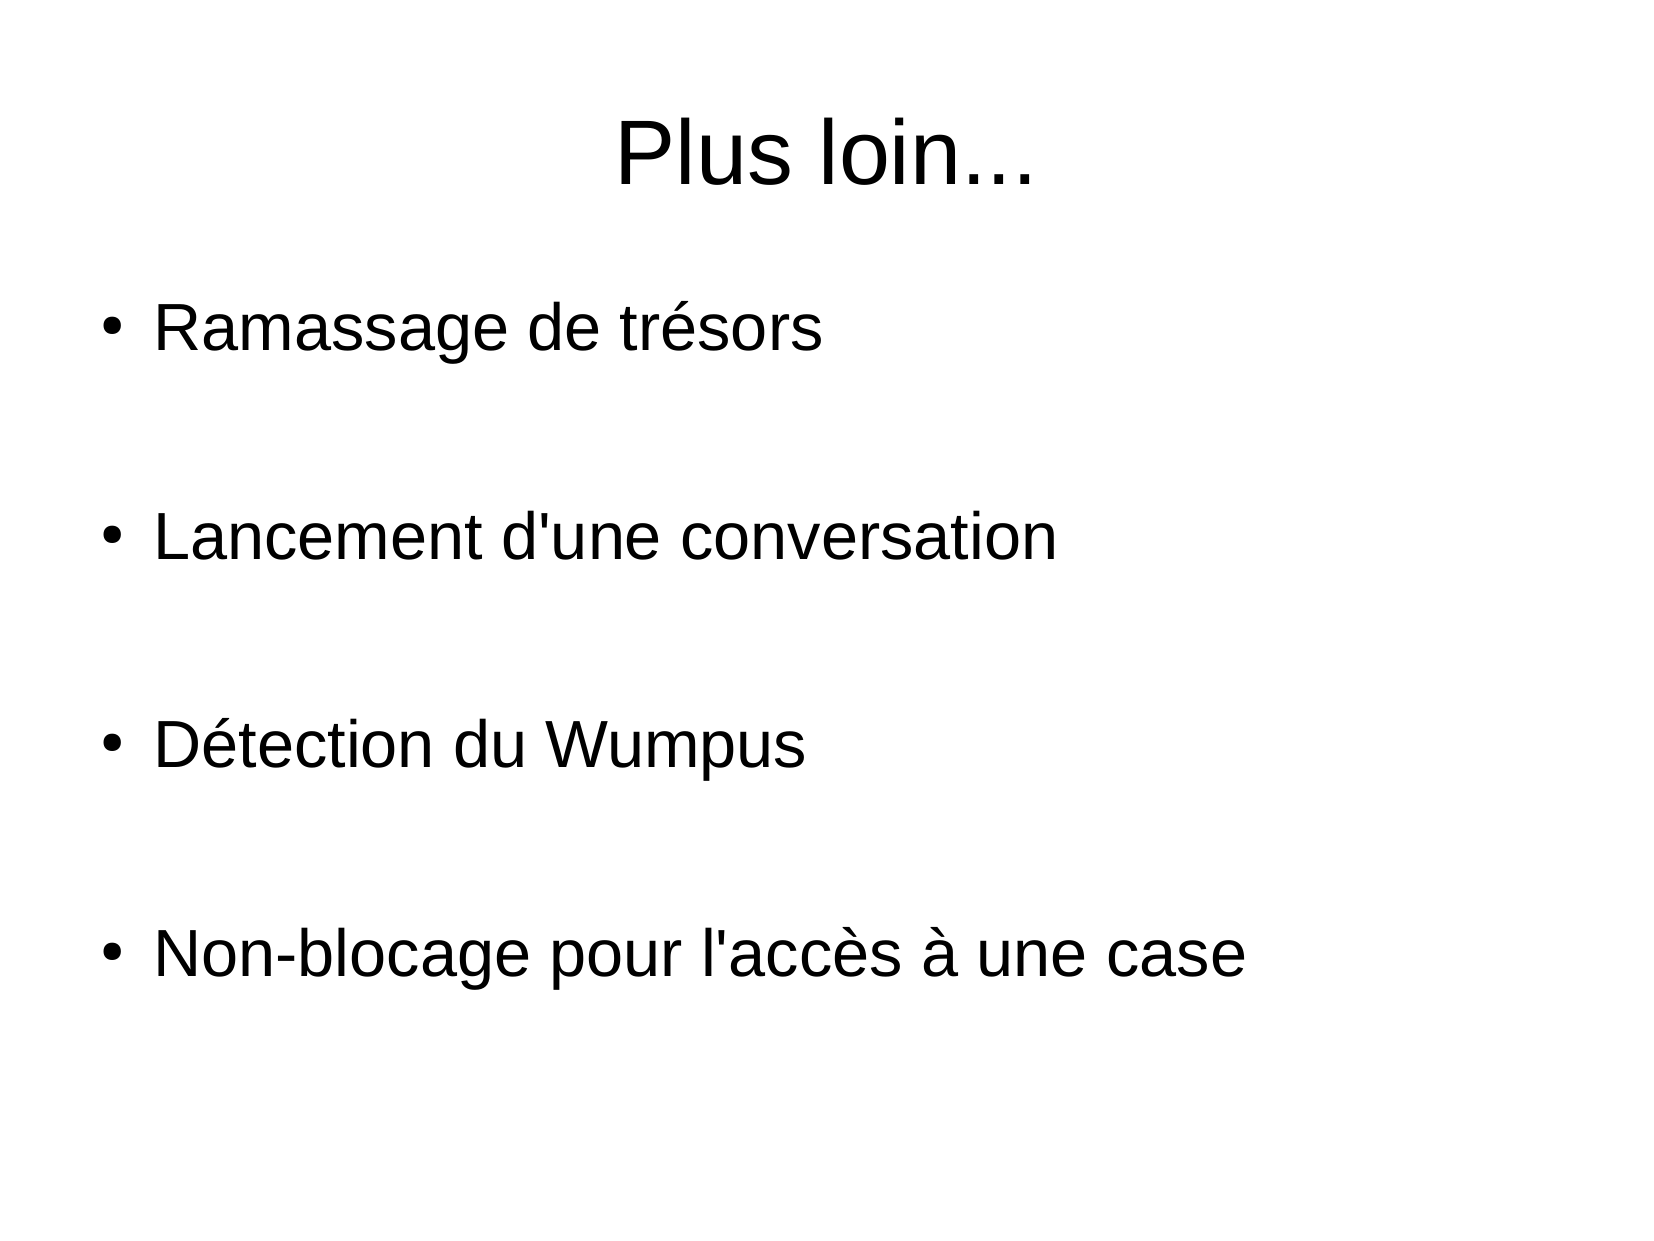

# Plus loin...
Ramassage de trésors
Lancement d'une conversation
Détection du Wumpus
Non-blocage pour l'accès à une case